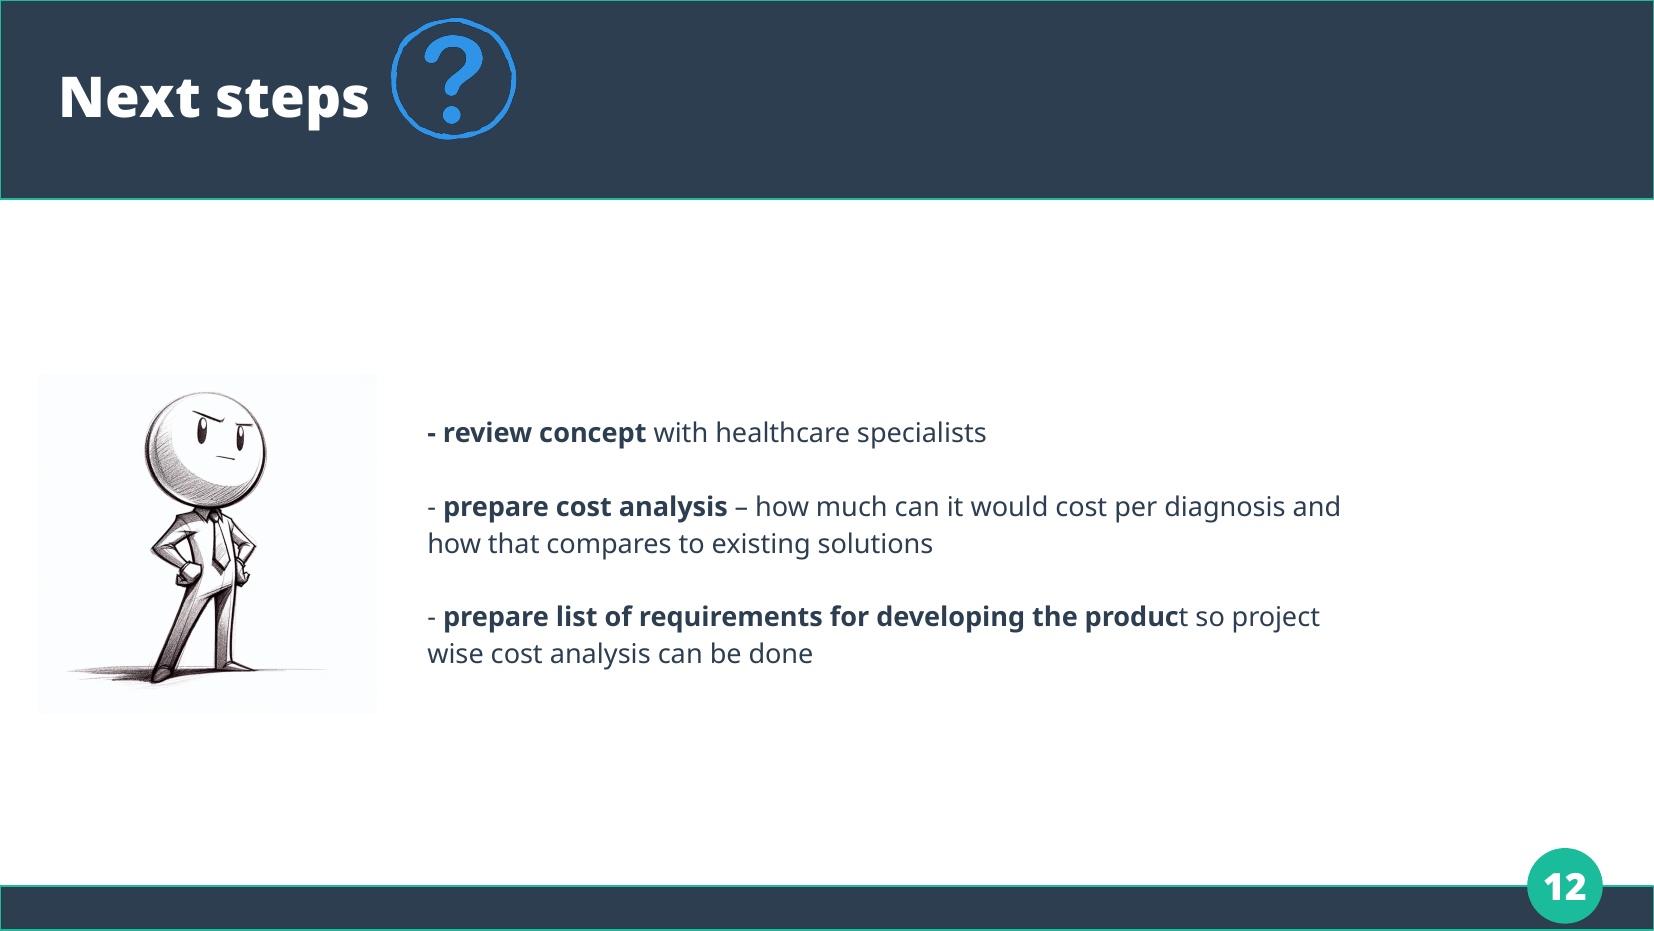

# Next steps
- review concept with healthcare specialists
- prepare cost analysis – how much can it would cost per diagnosis and how that compares to existing solutions
- prepare list of requirements for developing the product so project wise cost analysis can be done
12